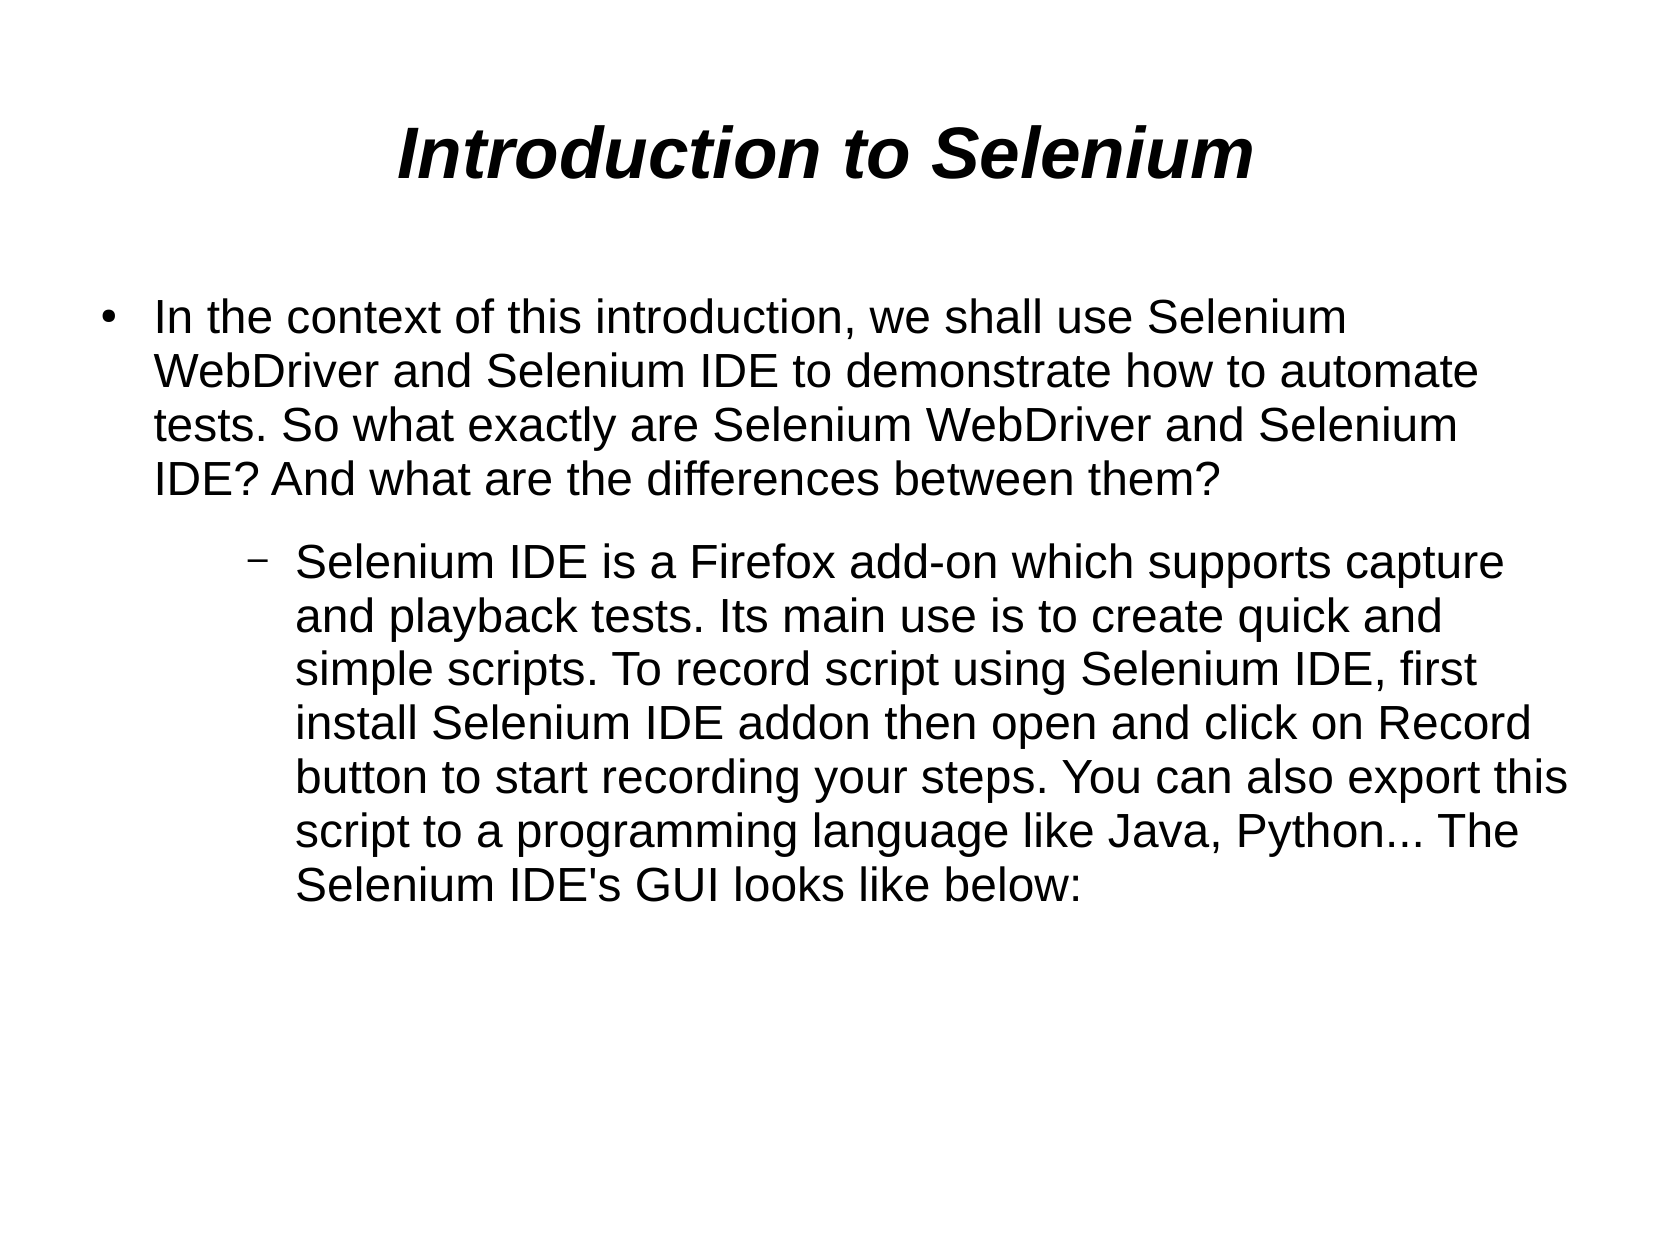

# Introduction to Selenium
In the context of this introduction, we shall use Selenium WebDriver and Selenium IDE to demonstrate how to automate tests. So what exactly are Selenium WebDriver and Selenium IDE? And what are the differences between them?
Selenium IDE is a Firefox add-on which supports capture and playback tests. Its main use is to create quick and simple scripts. To record script using Selenium IDE, first install Selenium IDE addon then open and click on Record button to start recording your steps. You can also export this script to a programming language like Java, Python... The Selenium IDE's GUI looks like below: